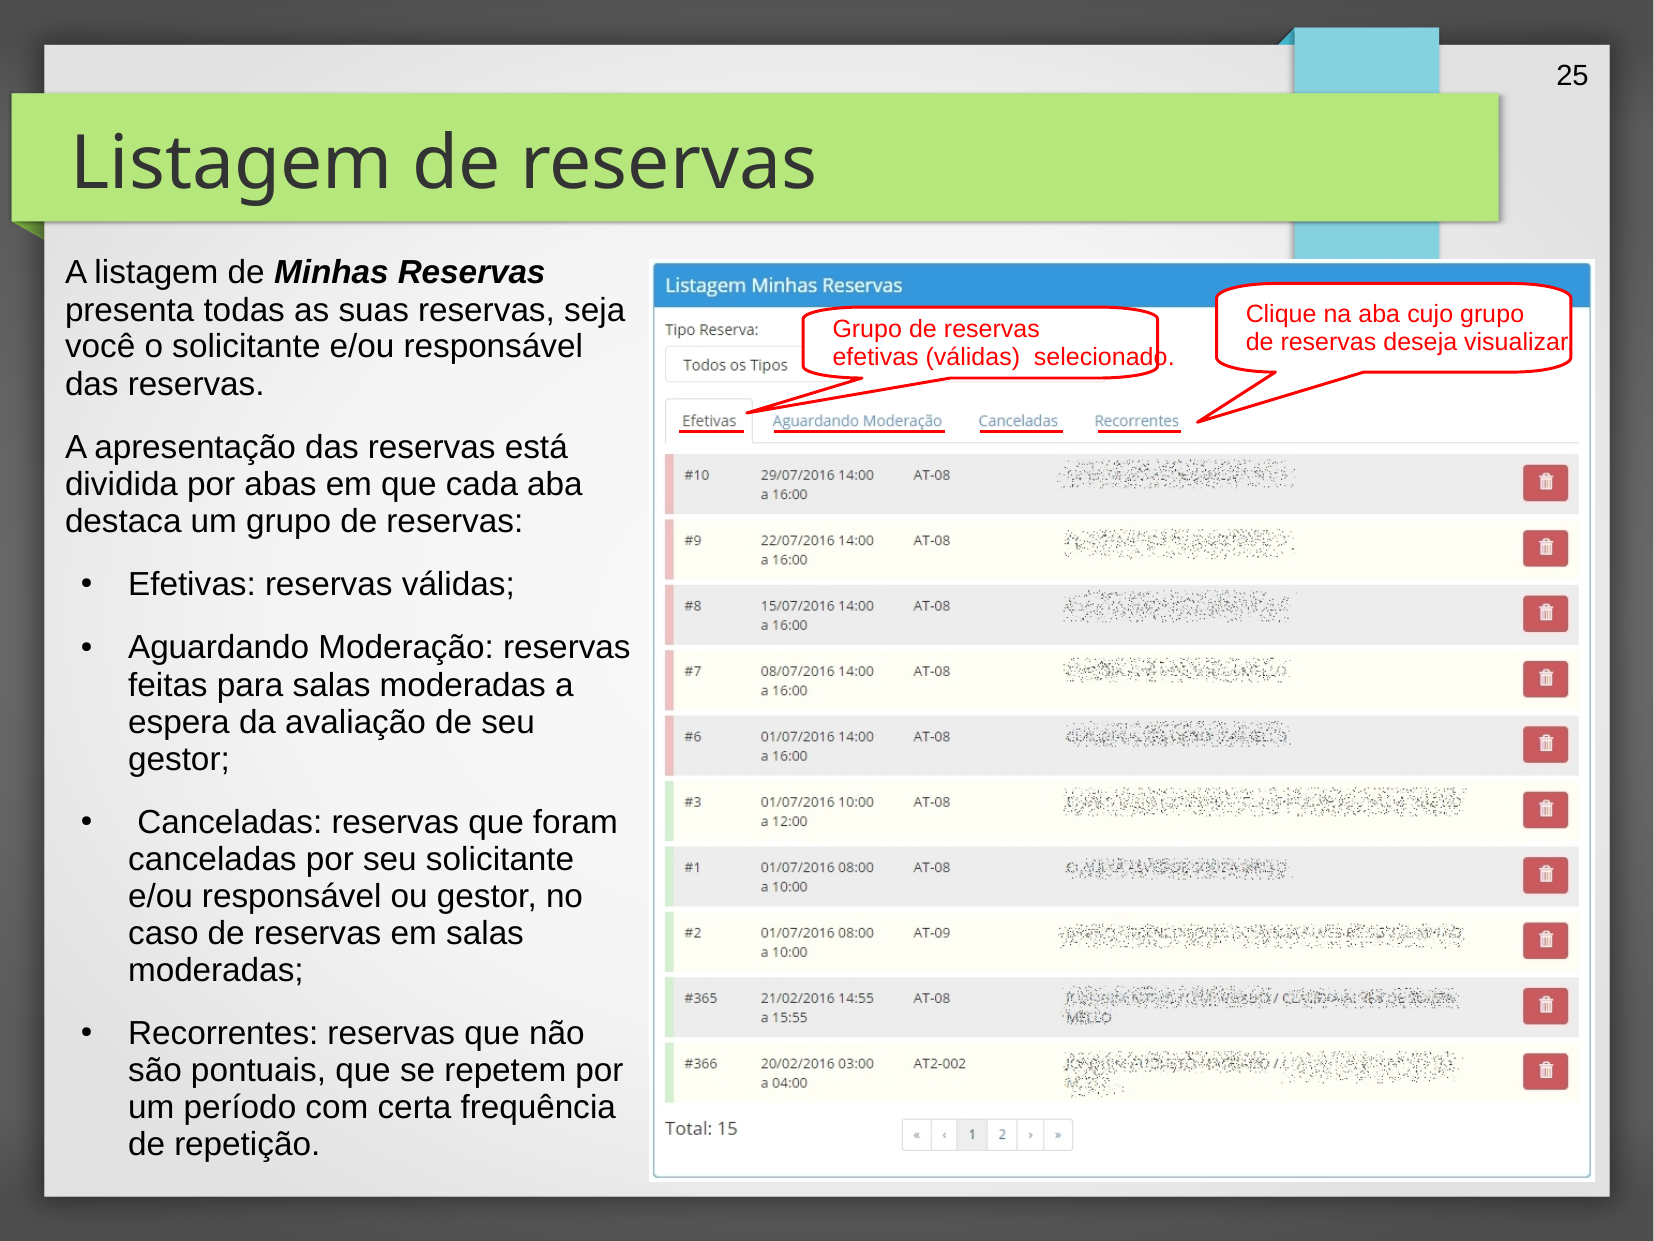

25
# Listagem de reservas
A listagem de Minhas Reservas presenta todas as suas reservas, seja você o solicitante e/ou responsável das reservas.
A apresentação das reservas está dividida por abas em que cada aba destaca um grupo de reservas:
Efetivas: reservas válidas;
Aguardando Moderação: reservas feitas para salas moderadas a espera da avaliação de seu gestor;
 Canceladas: reservas que foram canceladas por seu solicitante e/ou responsável ou gestor, no caso de reservas em salas moderadas;
Recorrentes: reservas que não são pontuais, que se repetem por um período com certa frequência de repetição.
Clique na aba cujo grupo
de reservas deseja visualizar.
Grupo de reservas
efetivas (válidas) selecionado.